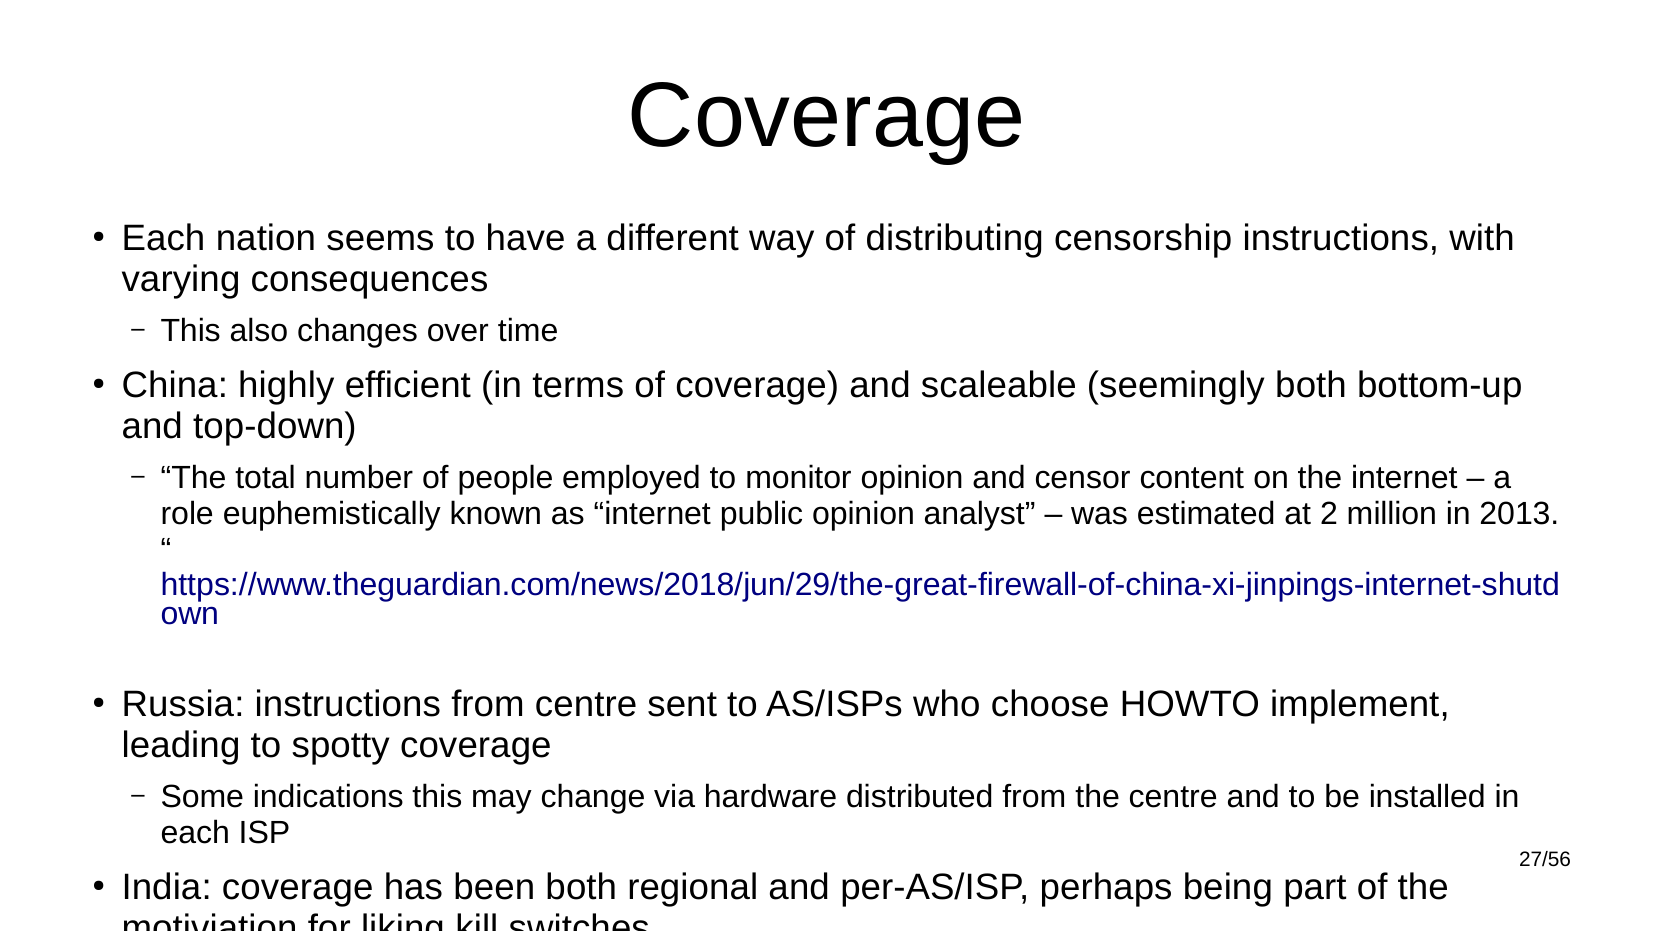

# Coverage
Each nation seems to have a different way of distributing censorship instructions, with varying consequences
This also changes over time
China: highly efficient (in terms of coverage) and scaleable (seemingly both bottom-up and top-down)
“The total number of people employed to monitor opinion and censor content on the internet – a role euphemistically known as “internet public opinion analyst” – was estimated at 2 million in 2013. “ https://www.theguardian.com/news/2018/jun/29/the-great-firewall-of-china-xi-jinpings-internet-shutdown
Russia: instructions from centre sent to AS/ISPs who choose HOWTO implement, leading to spotty coverage
Some indications this may change via hardware distributed from the centre and to be installed in each ISP
India: coverage has been both regional and per-AS/ISP, perhaps being part of the motiviation for liking kill switches
27